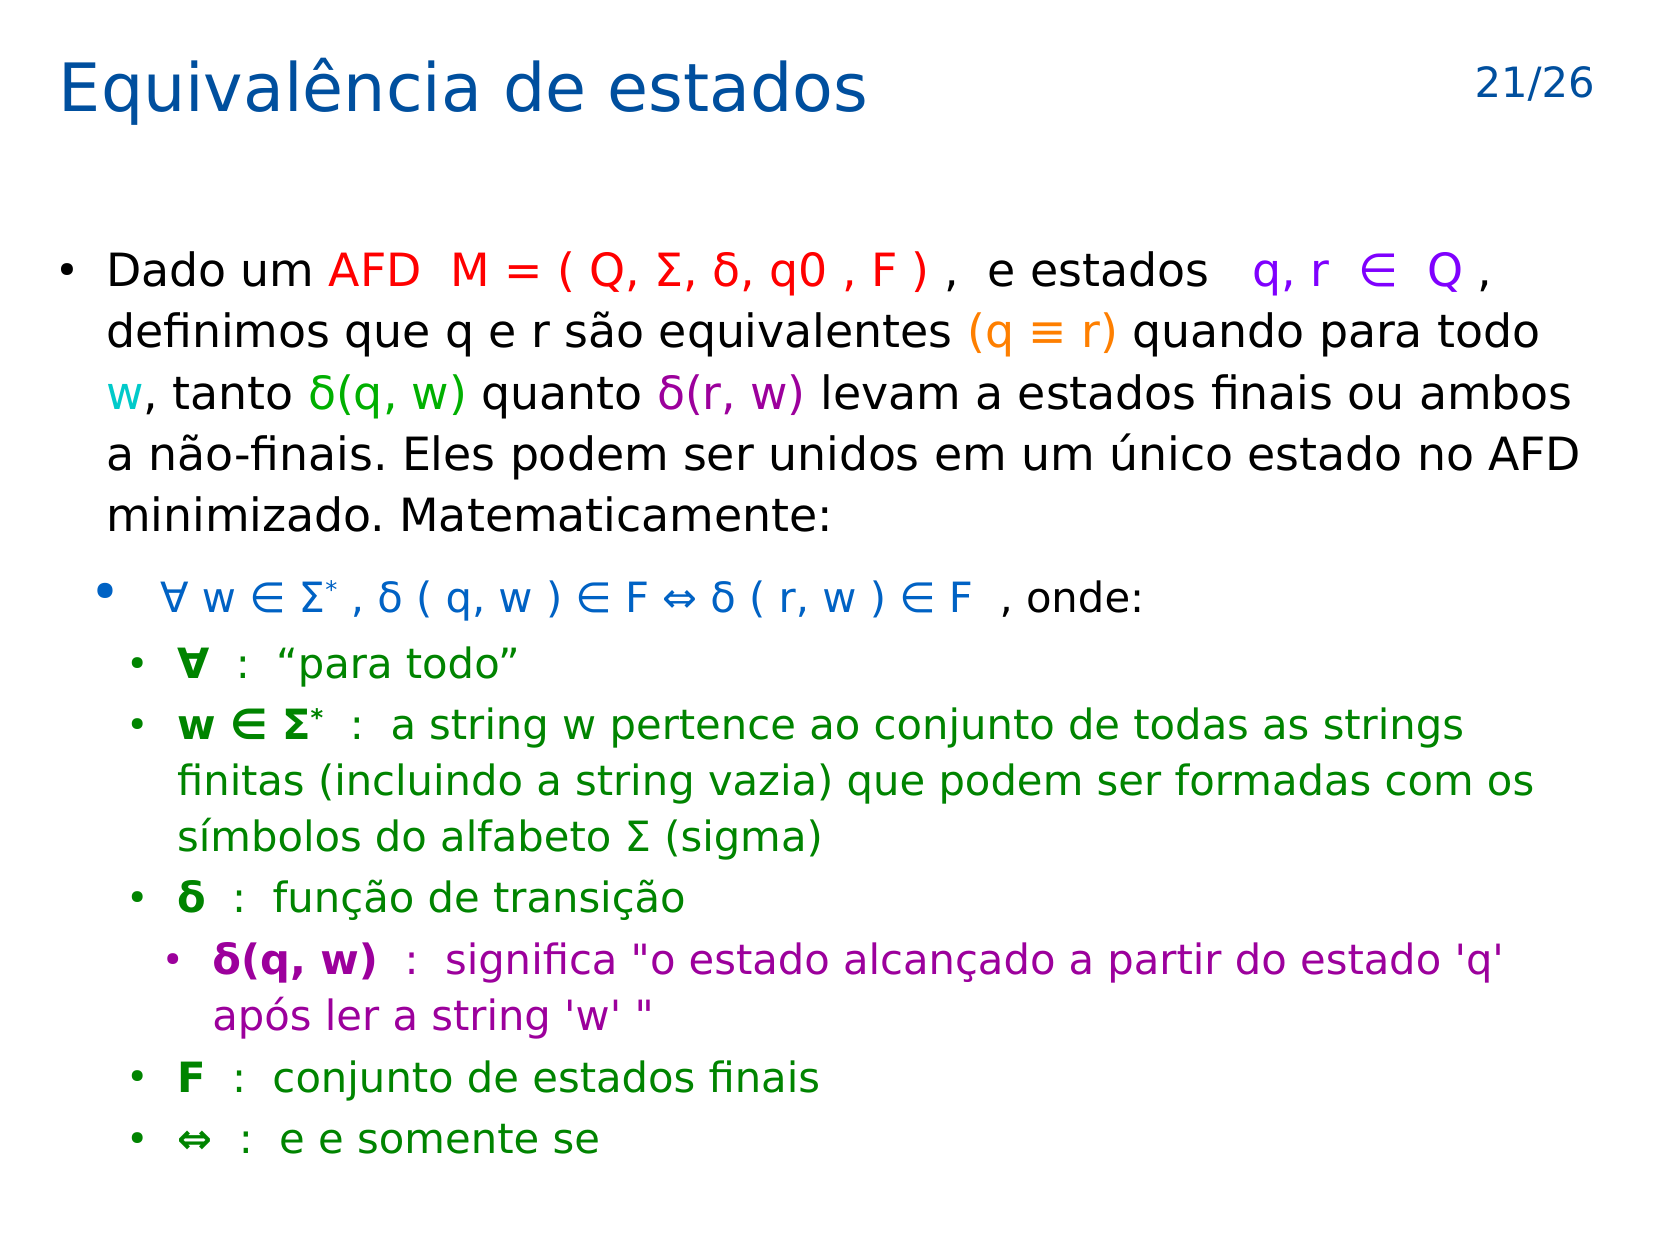

# Equivalência de estados
21
Dado um AFD M = ( Q, Σ, δ, q0 , F ) , e estados q, r ∈ Q , definimos que q e r são equivalentes (q ≡ r) quando para todo w, tanto δ(q, w) quanto δ(r, w) levam a estados finais ou ambos a não-finais. Eles podem ser unidos em um único estado no AFD minimizado. Matematicamente:
 ∀ w ∈ Σ* , δ ( q, w ) ∈ F ⇔ δ ( r, w ) ∈ F , onde:
∀ : “para todo”
w ∈ Σ* : a string w pertence ao conjunto de todas as strings finitas (incluindo a string vazia) que podem ser formadas com os símbolos do alfabeto Σ (sigma)
δ : função de transição
δ(q, w) : significa "o estado alcançado a partir do estado 'q' após ler a string 'w' "
F : conjunto de estados finais
⇔ : e e somente se